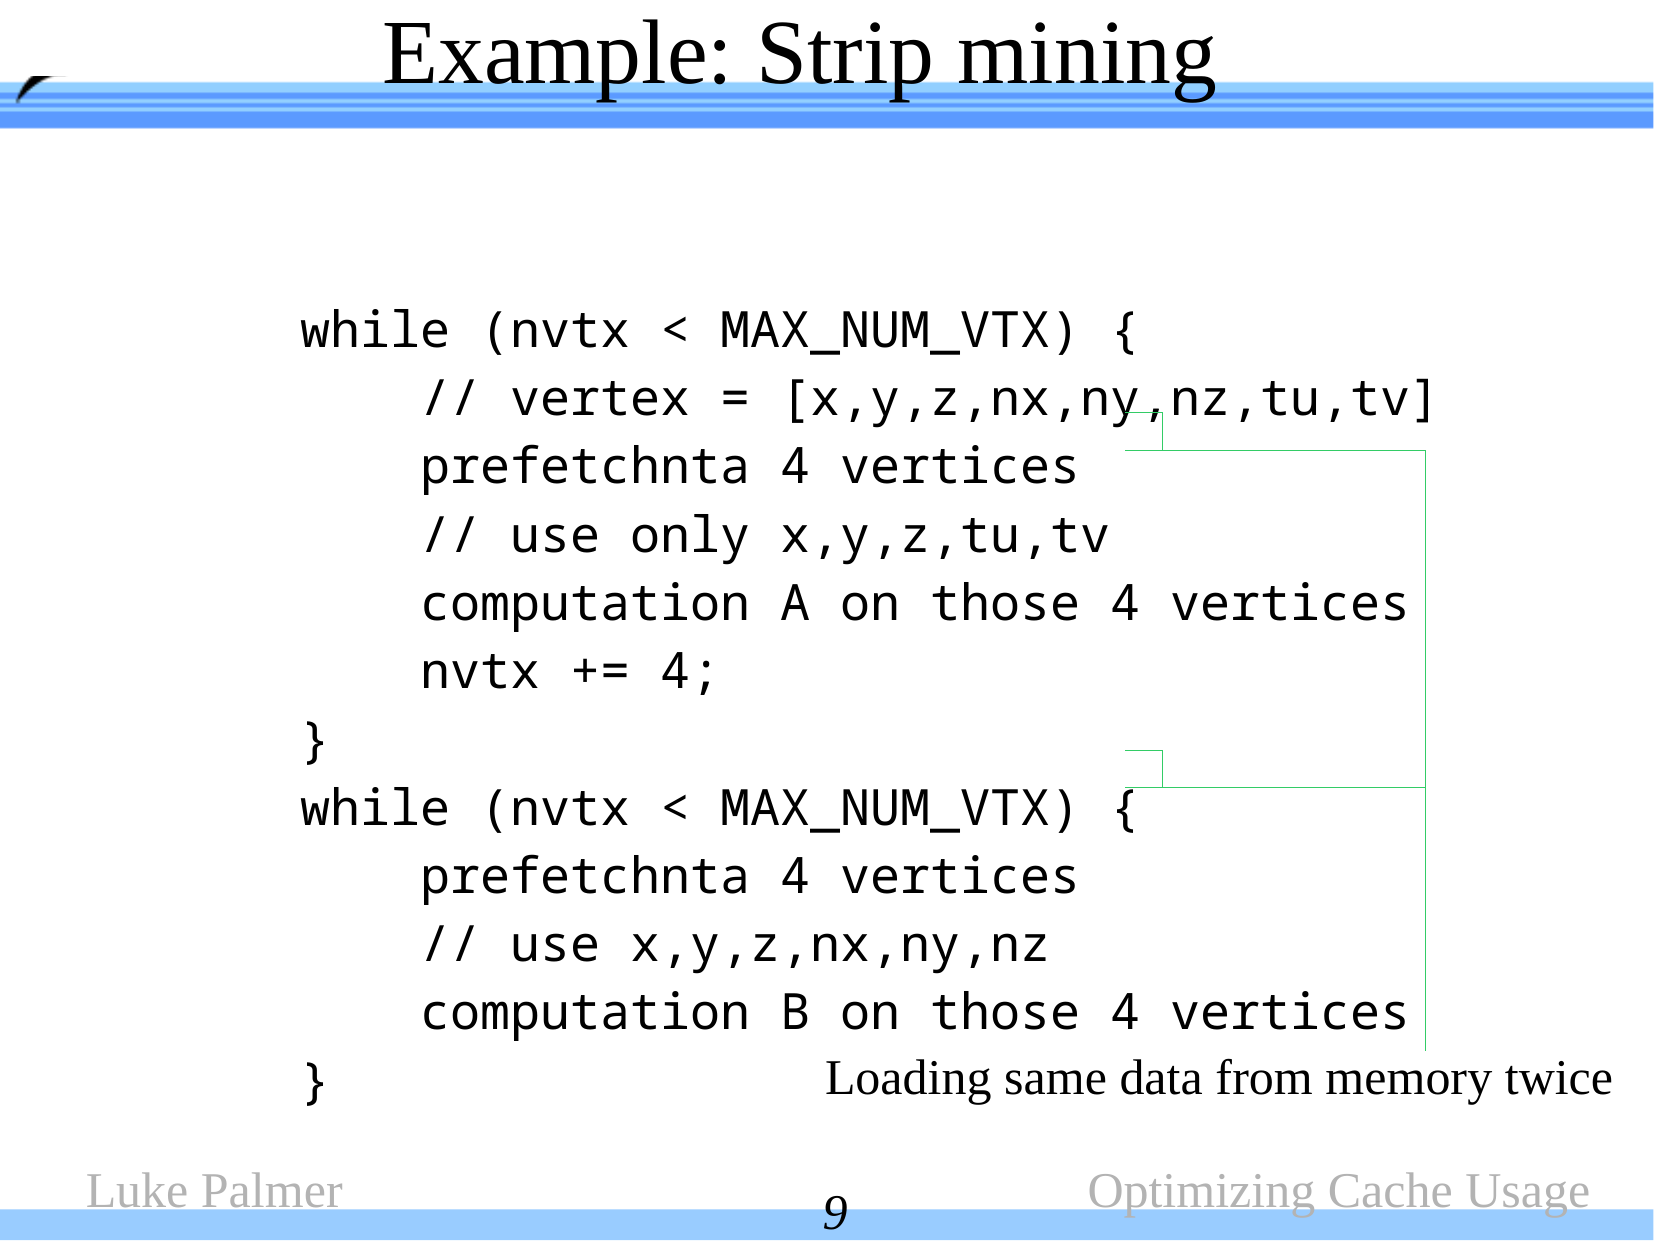

# Example: Strip mining
while (nvtx < MAX_NUM_VTX) {
 // vertex = [x,y,z,nx,ny,nz,tu,tv]
 prefetchnta 4 vertices
 // use only x,y,z,tu,tv
 computation A on those 4 vertices
 nvtx += 4;
}
while (nvtx < MAX_NUM_VTX) {
 prefetchnta 4 vertices
 // use x,y,z,nx,ny,nz
 computation B on those 4 vertices
}
Loading same data from memory twice